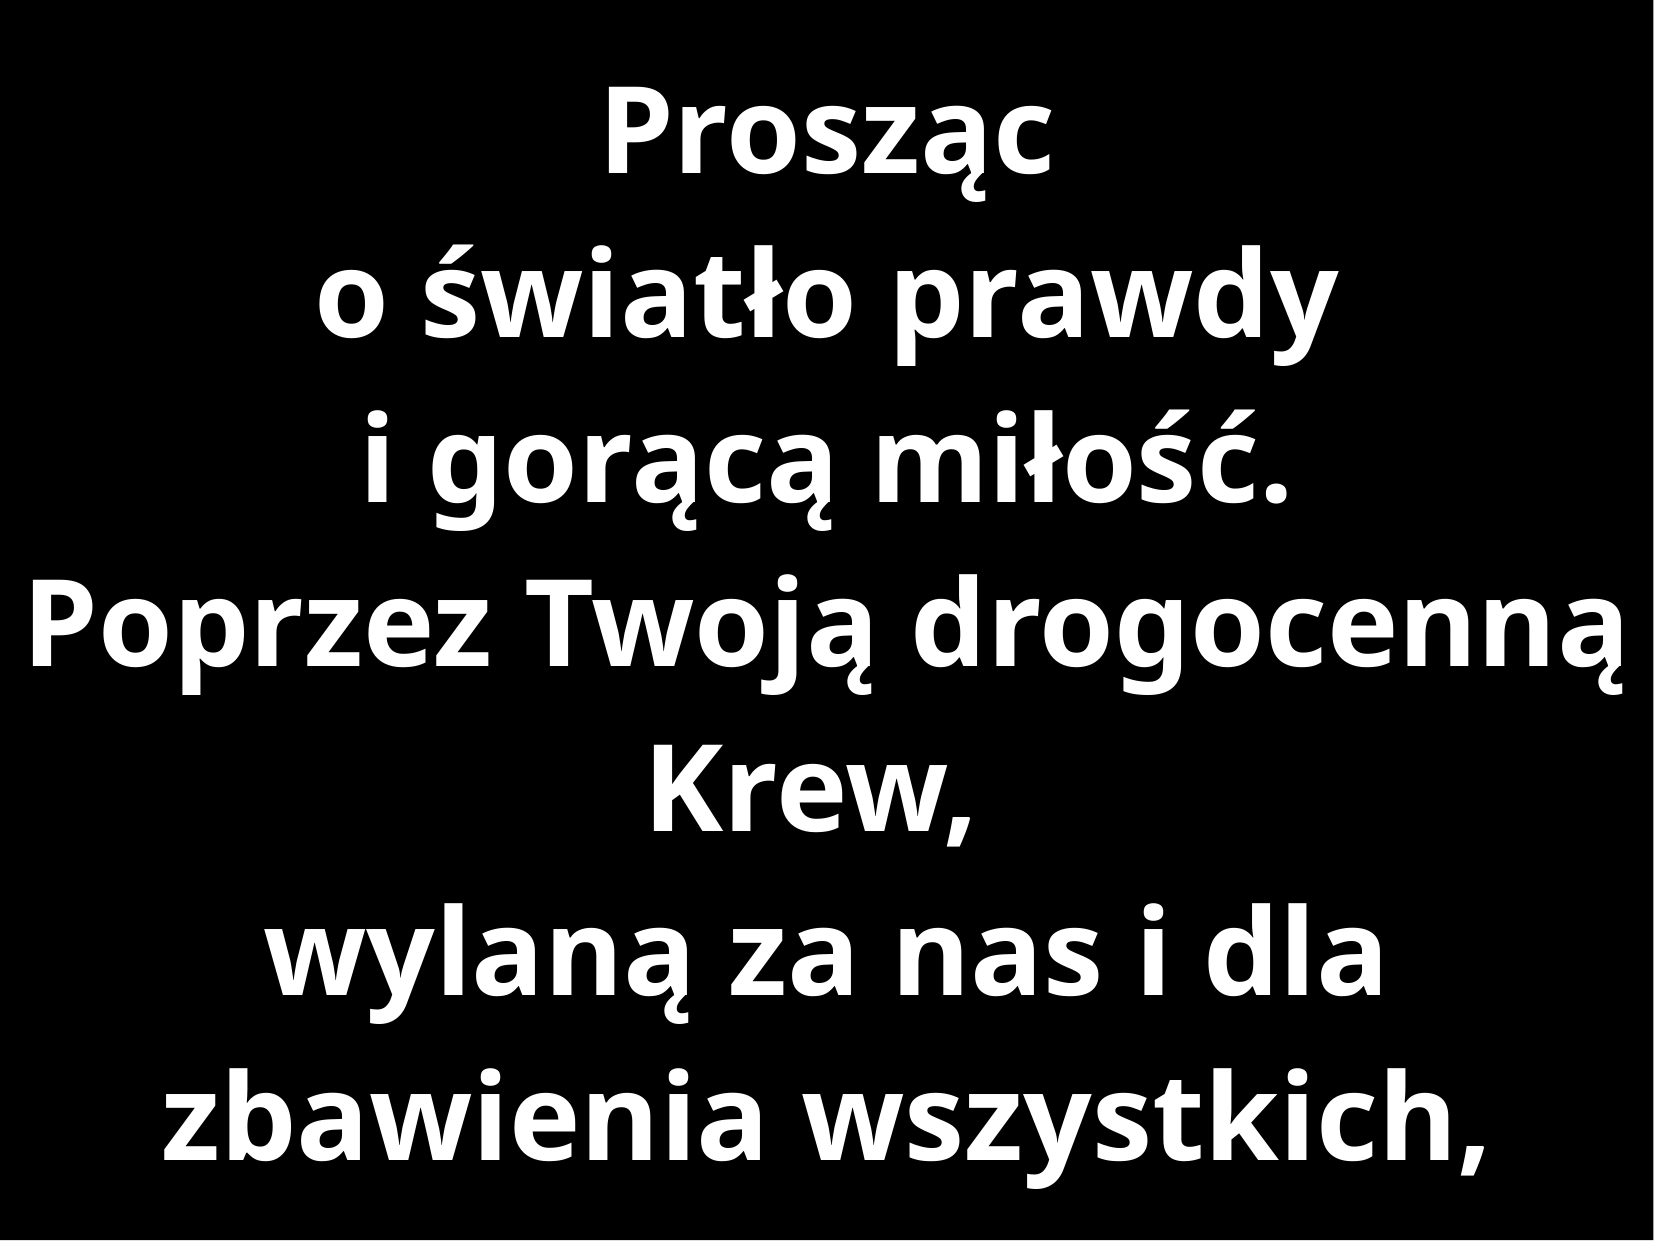

# Prosząc o światło prawdy i gorącą miłość. Poprzez Twoją drogocenną Krew, wylaną za nas i dla zbawienia wszystkich,